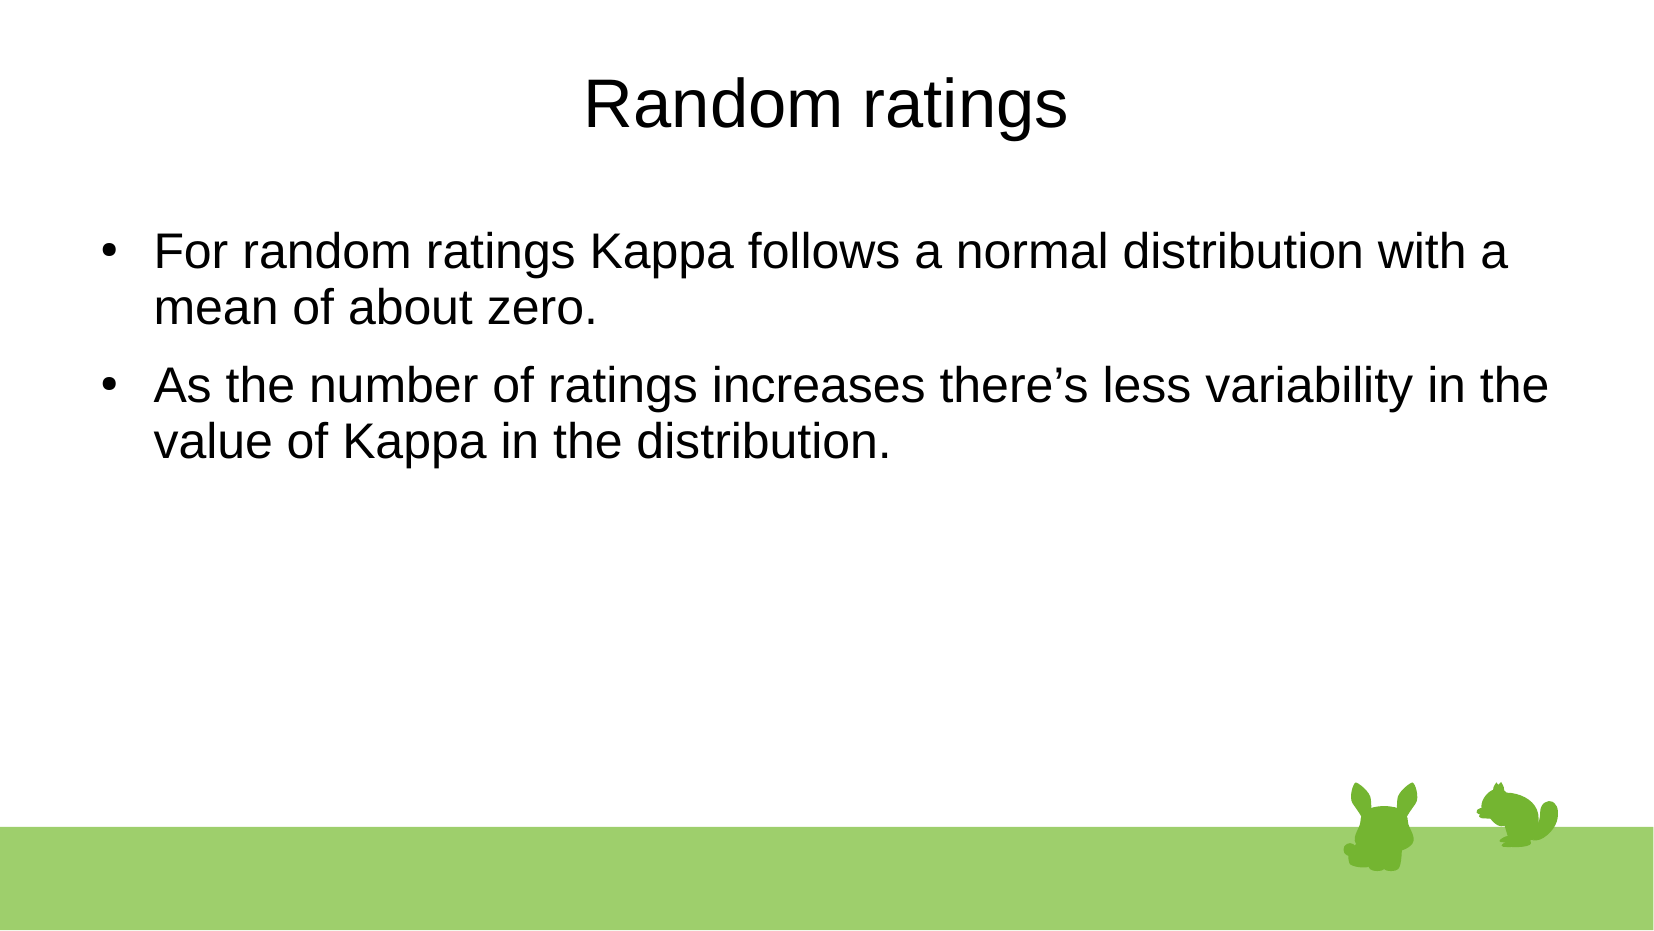

# Random ratings
For random ratings Kappa follows a normal distribution with a mean of about zero.
As the number of ratings increases there’s less variability in the value of Kappa in the distribution.